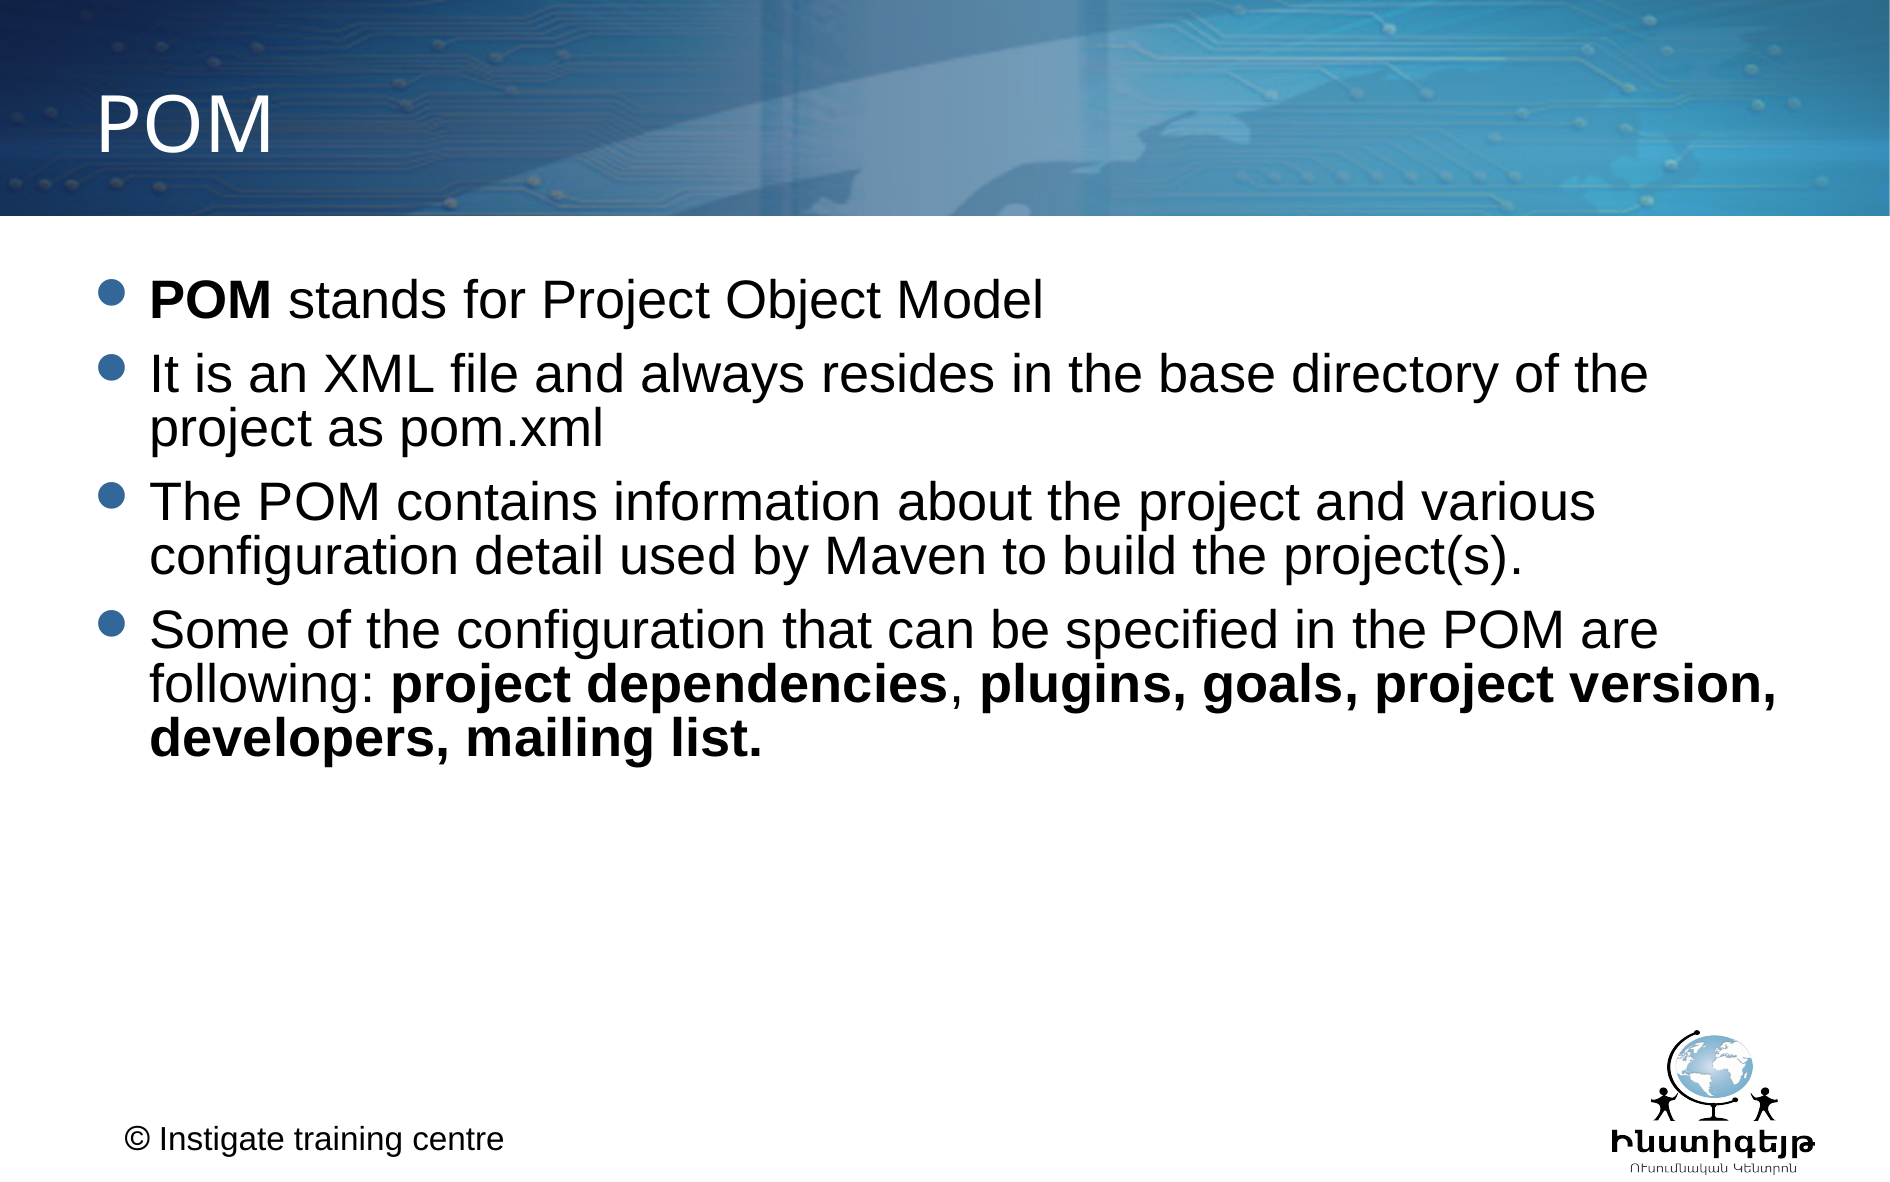

# POM
POM stands for Project Object Model
It is an XML file and always resides in the base directory of the project as pom.xml
The POM contains information about the project and various configuration detail used by Maven to build the project(s).
Some of the configuration that can be specified in the POM are following: project dependencies, plugins, goals, project version, developers, mailing list.